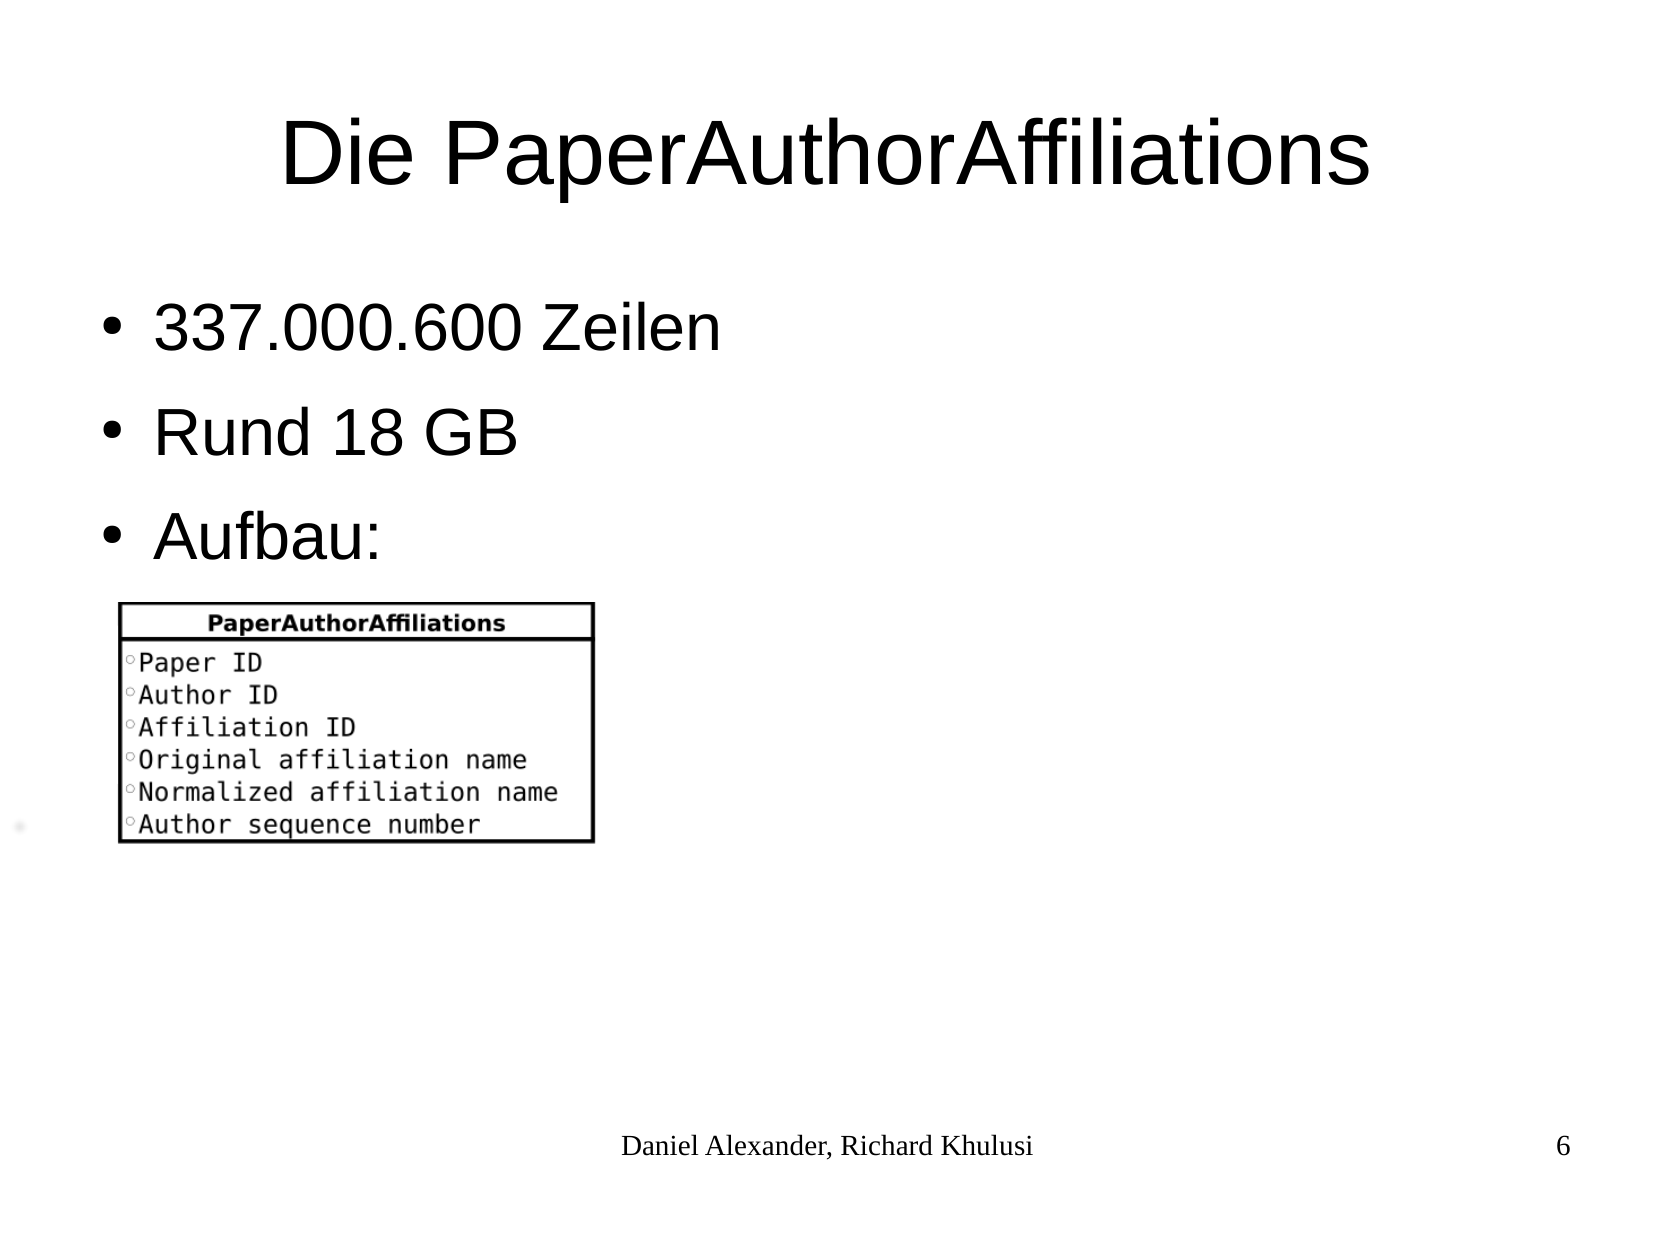

# Die PaperAuthorAffiliations
337.000.600 Zeilen
Rund 18 GB
Aufbau:
Daniel Alexander, Richard Khulusi
6